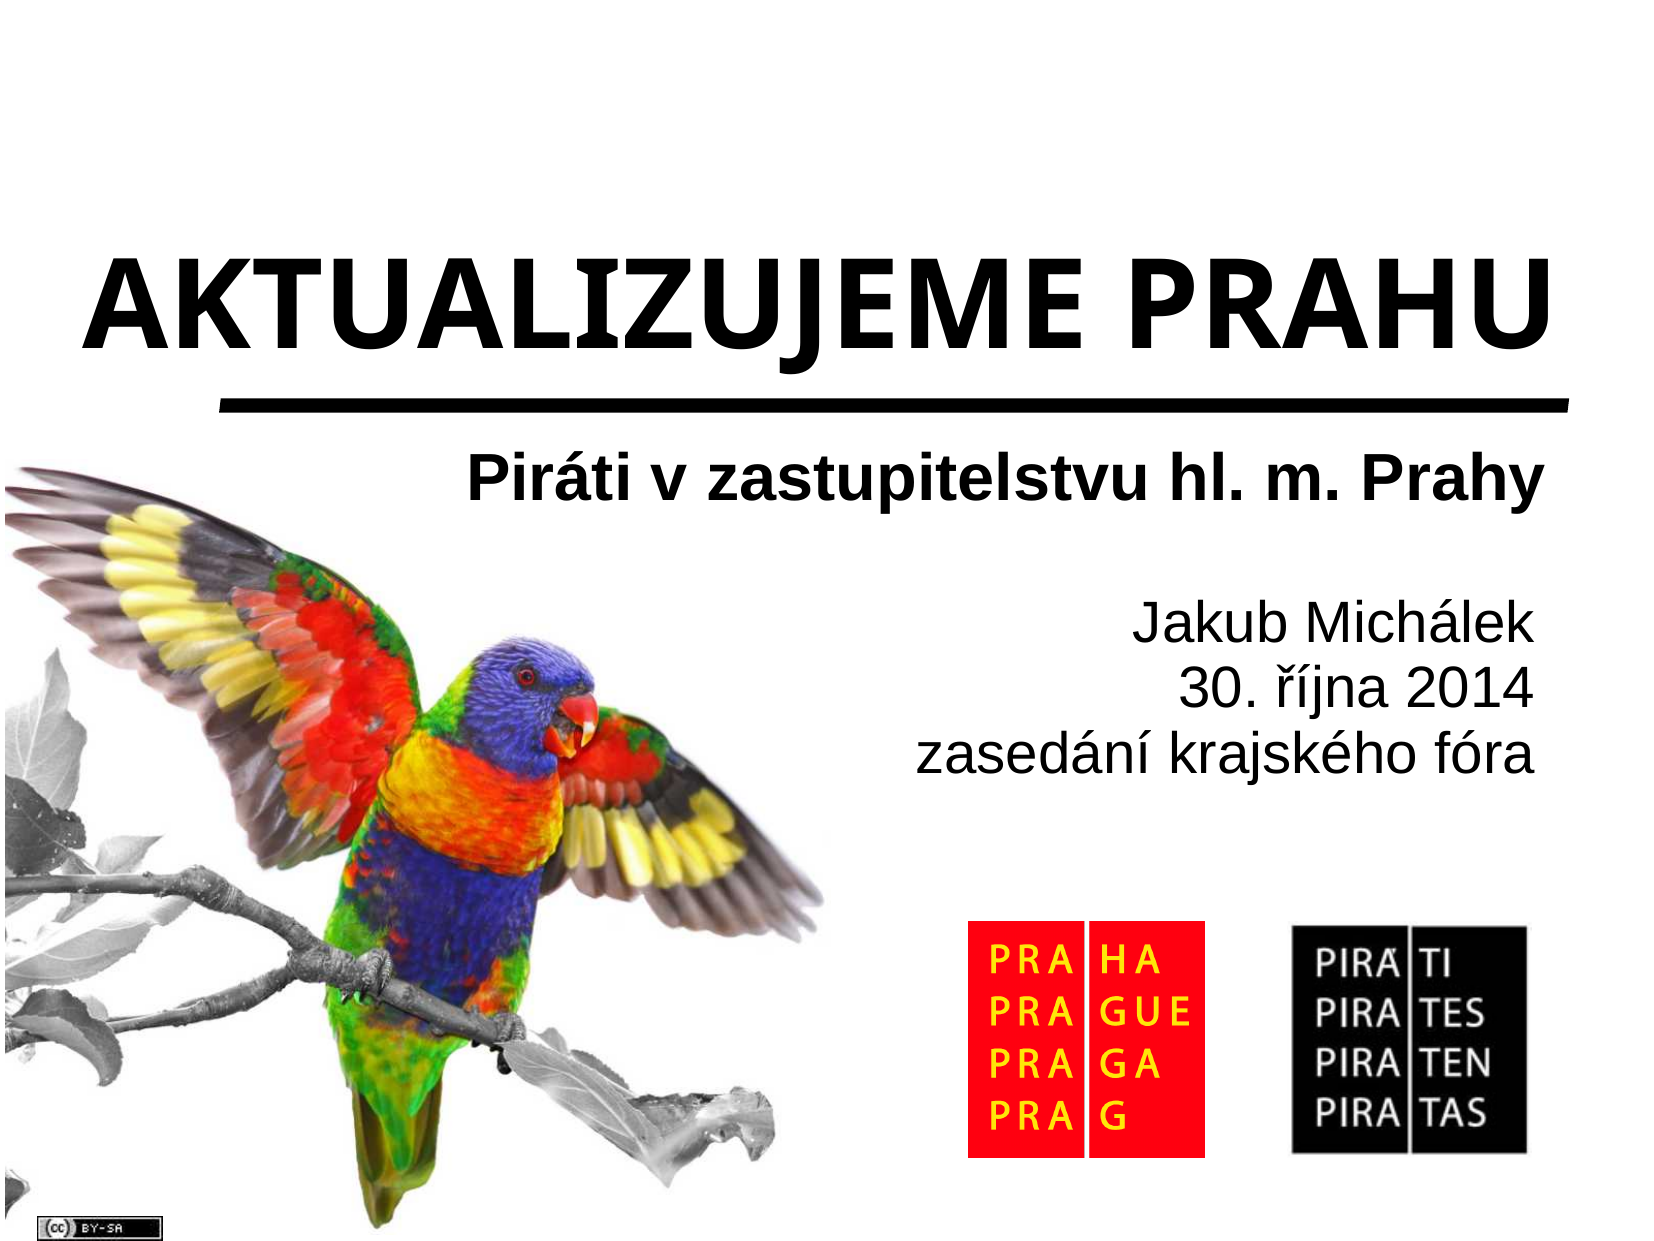

# AKTUALIZUJEME PRAHU
Piráti v zastupitelstvu hl. m. Prahy
Jakub Michálek
30. října 2014
zasedání krajského fóra